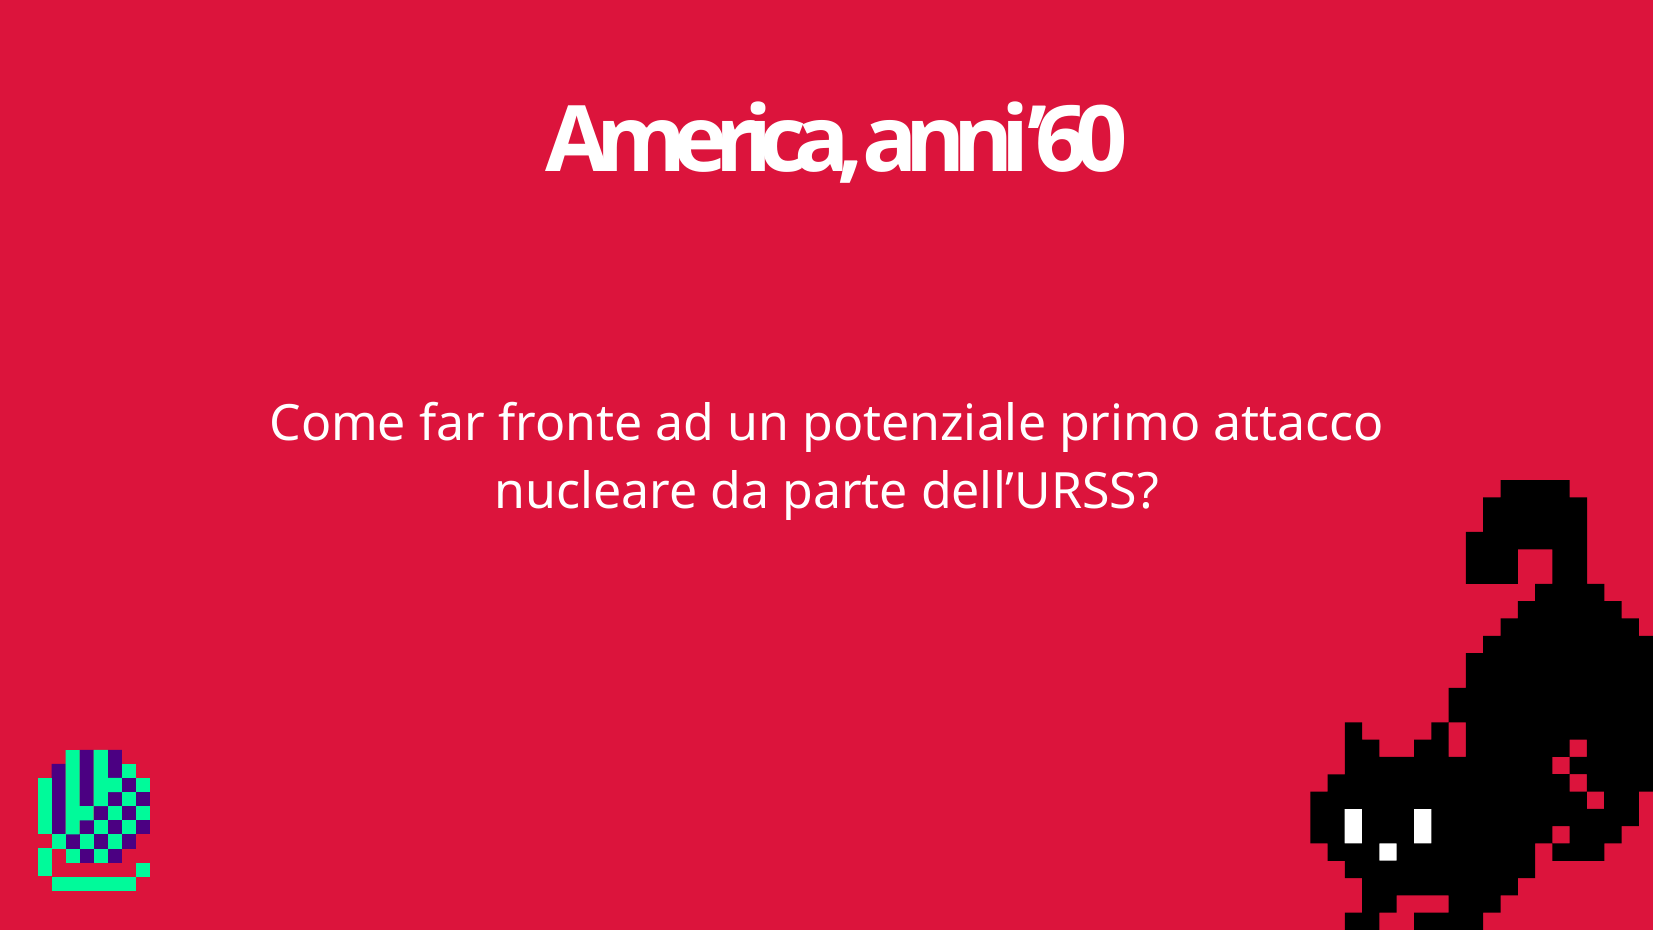

# America, anni ’60
Come far fronte ad un potenziale primo attacco nucleare da parte dell’URSS?